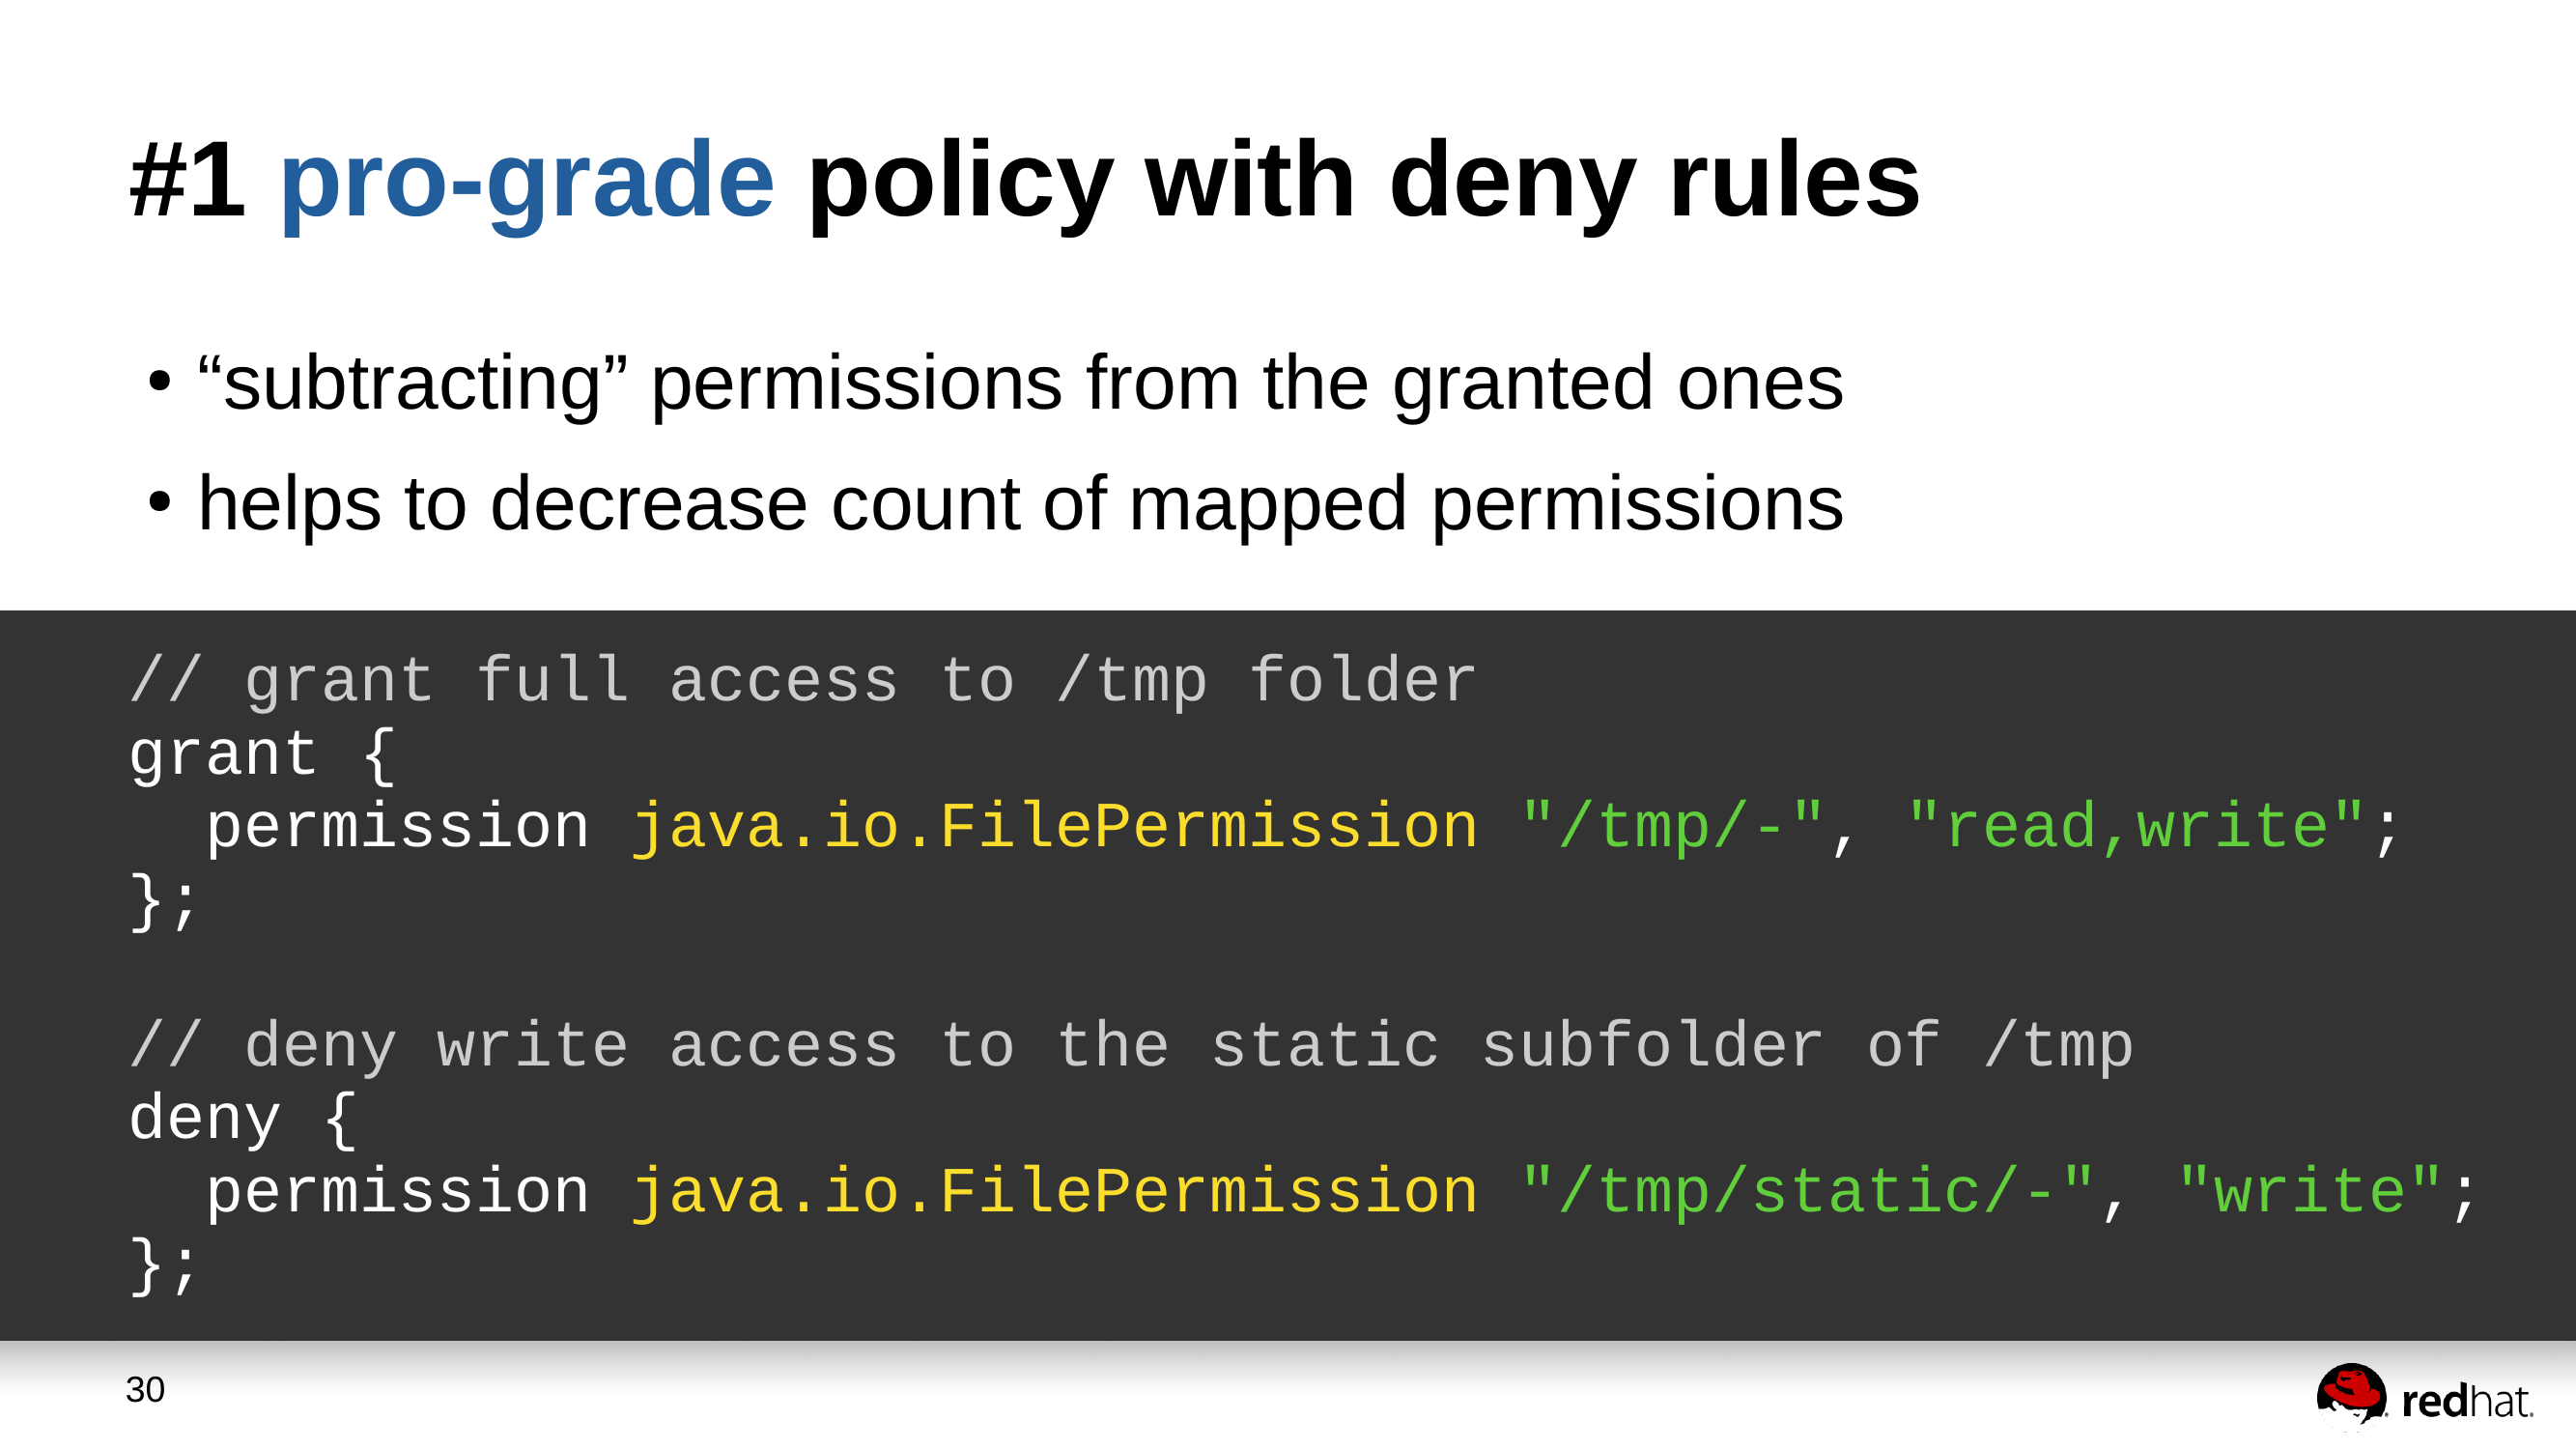

# #1 pro-grade policy with deny rules
“subtracting” permissions from the granted ones
helps to decrease count of mapped permissions
// grant full access to /tmp folder
grant {
 permission java.io.FilePermission "/tmp/-", "read,write";
};
// deny write access to the static subfolder of /tmp
deny {
 permission java.io.FilePermission "/tmp/static/-", "write";
};
30